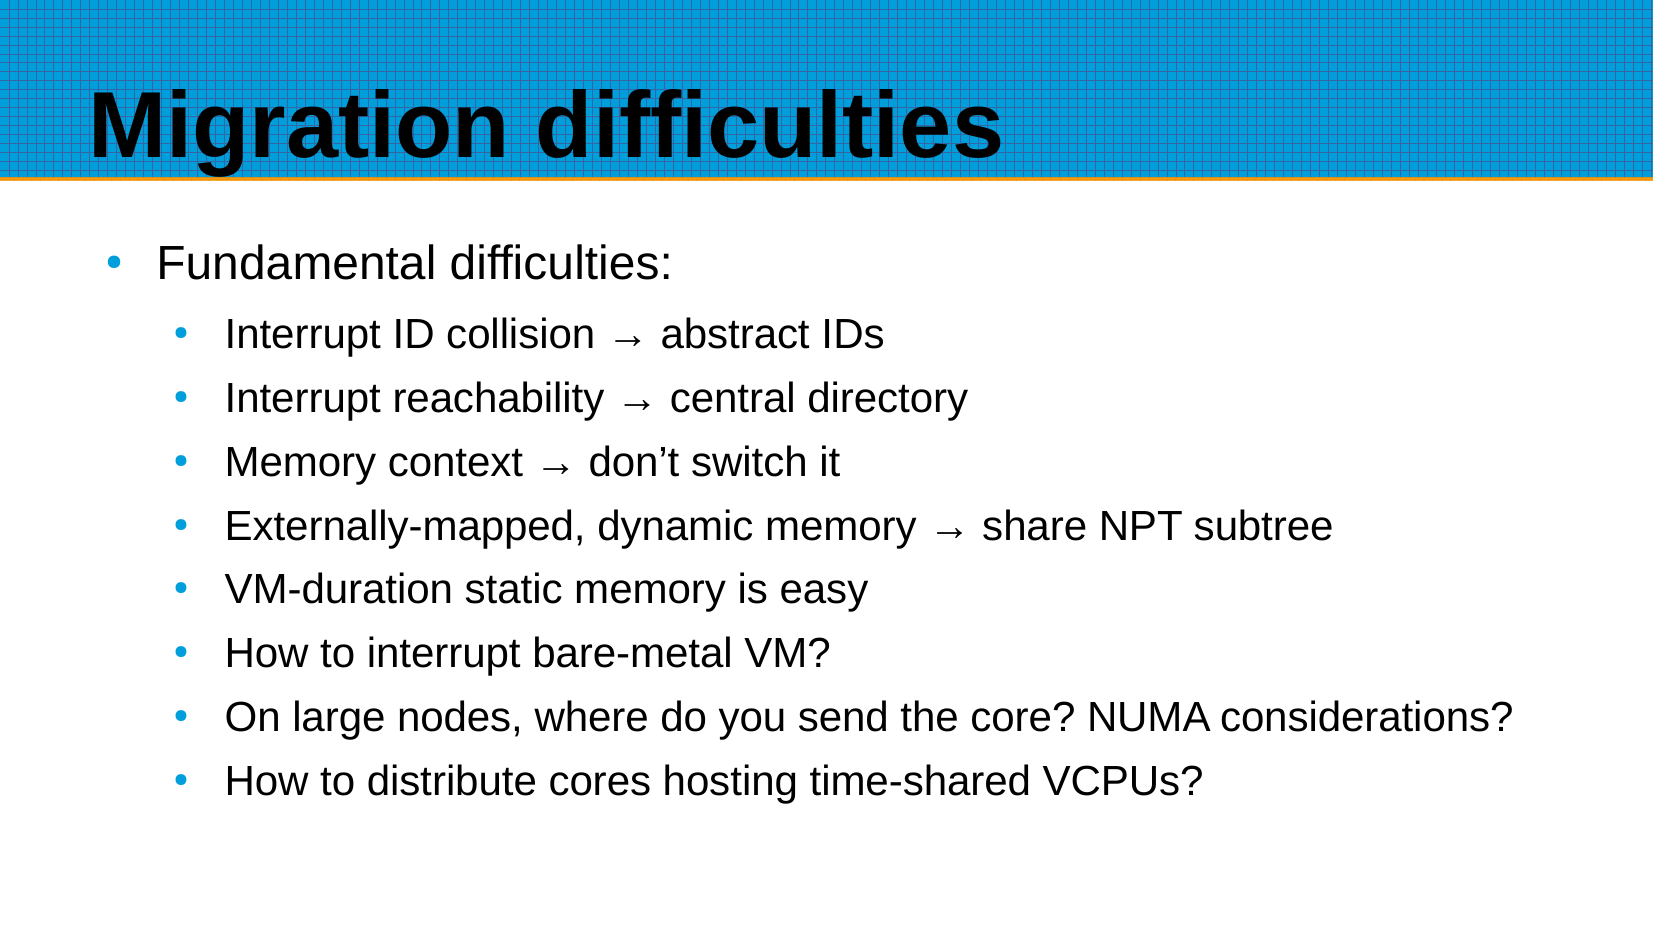

# Migration difficulties
Fundamental difficulties:
Interrupt ID collision → abstract IDs
Interrupt reachability → central directory
Memory context → don’t switch it
Externally-mapped, dynamic memory → share NPT subtree
VM-duration static memory is easy
How to interrupt bare-metal VM?
On large nodes, where do you send the core? NUMA considerations?
How to distribute cores hosting time-shared VCPUs?